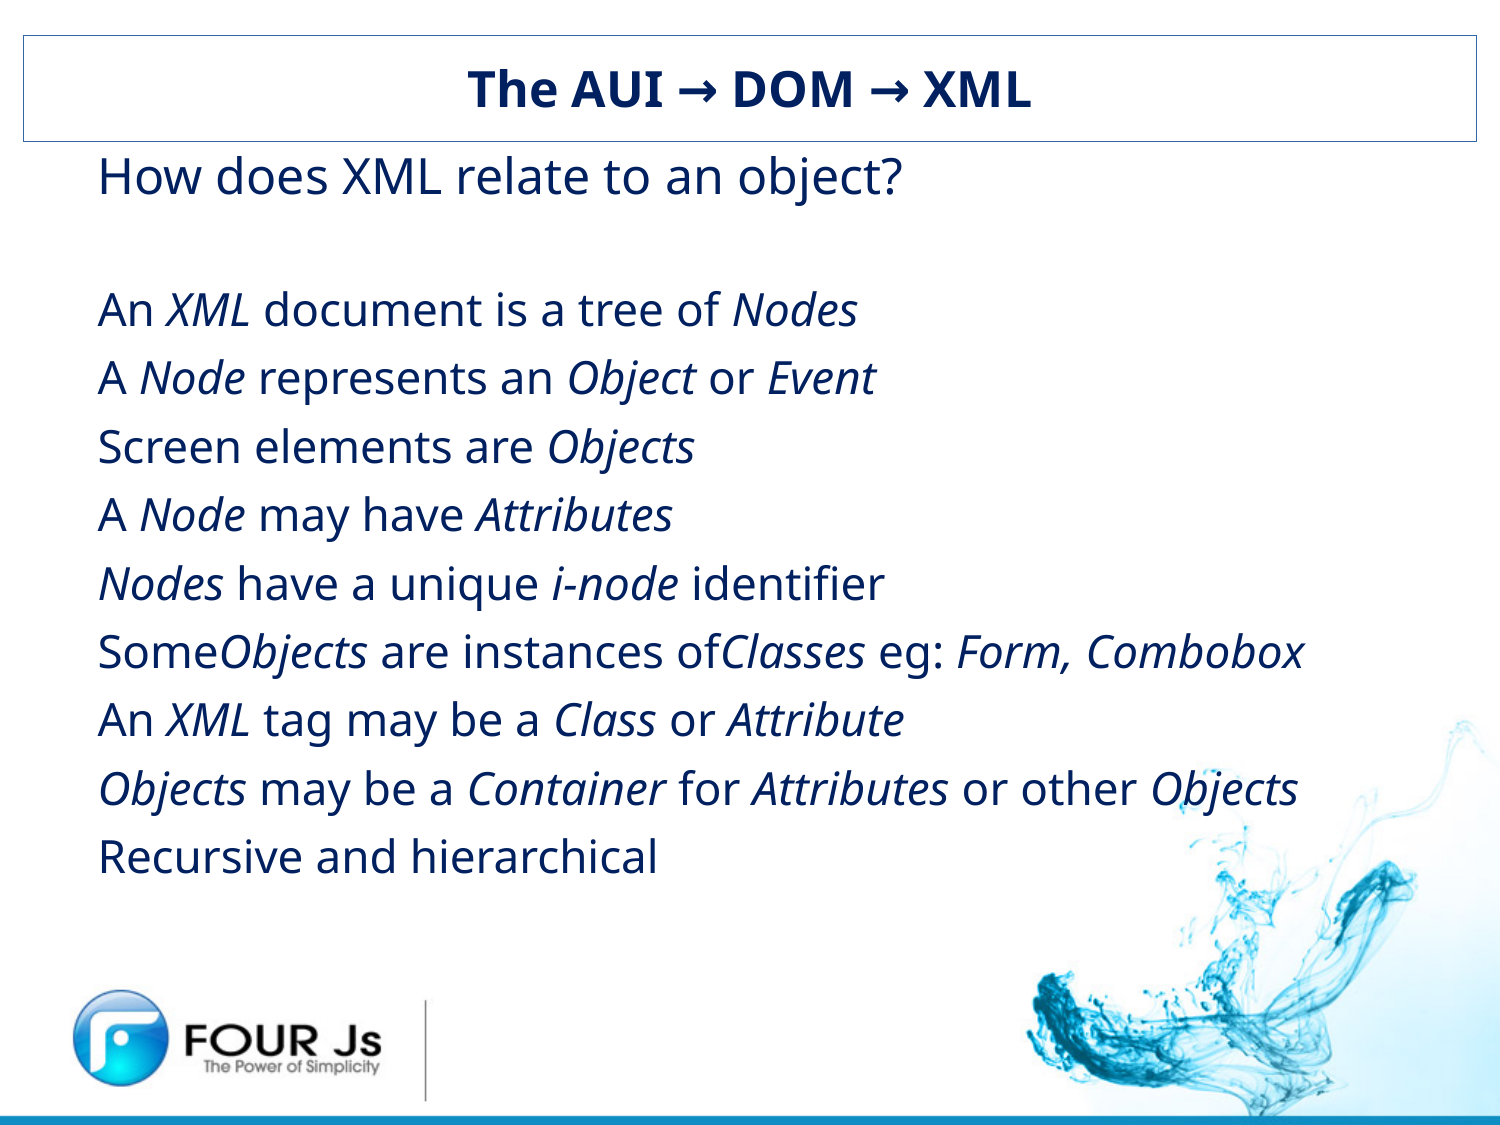

# The AUI → DOM → XML
How does XML relate to an object?
An XML document is a tree of Nodes
A Node represents an Object or Event
Screen elements are Objects
A Node may have Attributes
Nodes have a unique i-node identifier
SomeObjects are instances ofClasses eg: Form, Combobox
An XML tag may be a Class or Attribute
Objects may be a Container for Attributes or other Objects
Recursive and hierarchical